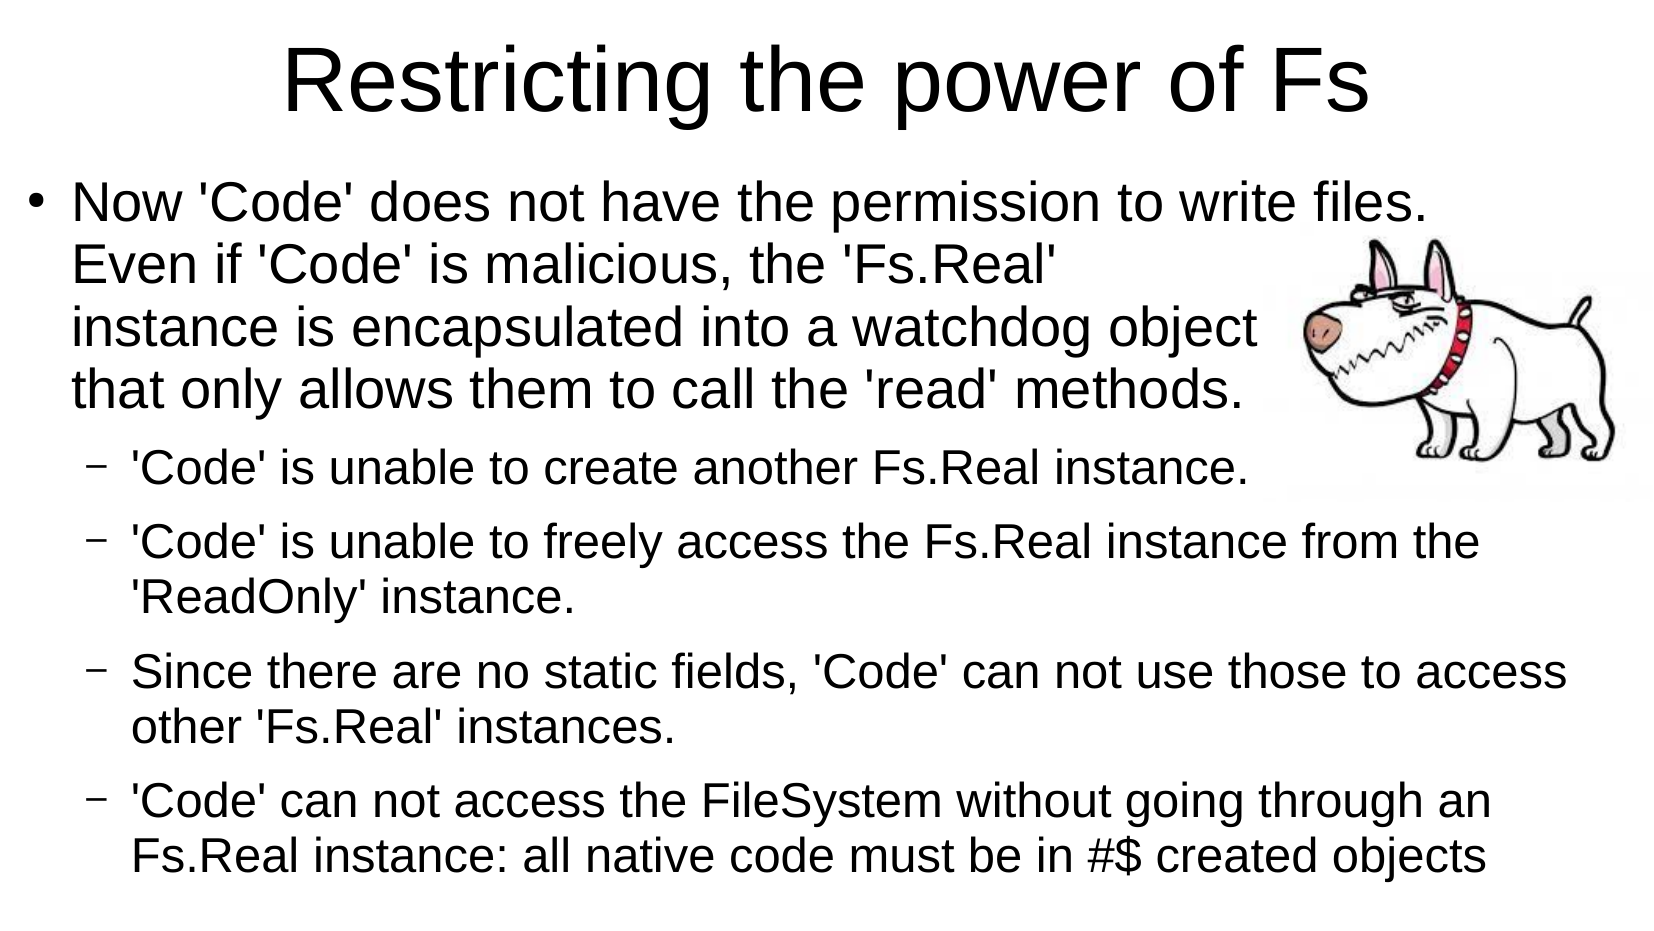

# Restricting the power of Fs
Now 'Code' does not have the permission to write files.
Even if 'Code' is malicious, the 'Fs.Real'
instance is encapsulated into a watchdog object
that only allows them to call the 'read' methods.
'Code' is unable to create another Fs.Real instance.
'Code' is unable to freely access the Fs.Real instance from the 'ReadOnly' instance.
Since there are no static fields, 'Code' can not use those to access other 'Fs.Real' instances.
'Code' can not access the FileSystem without going through an Fs.Real instance: all native code must be in #$ created objects